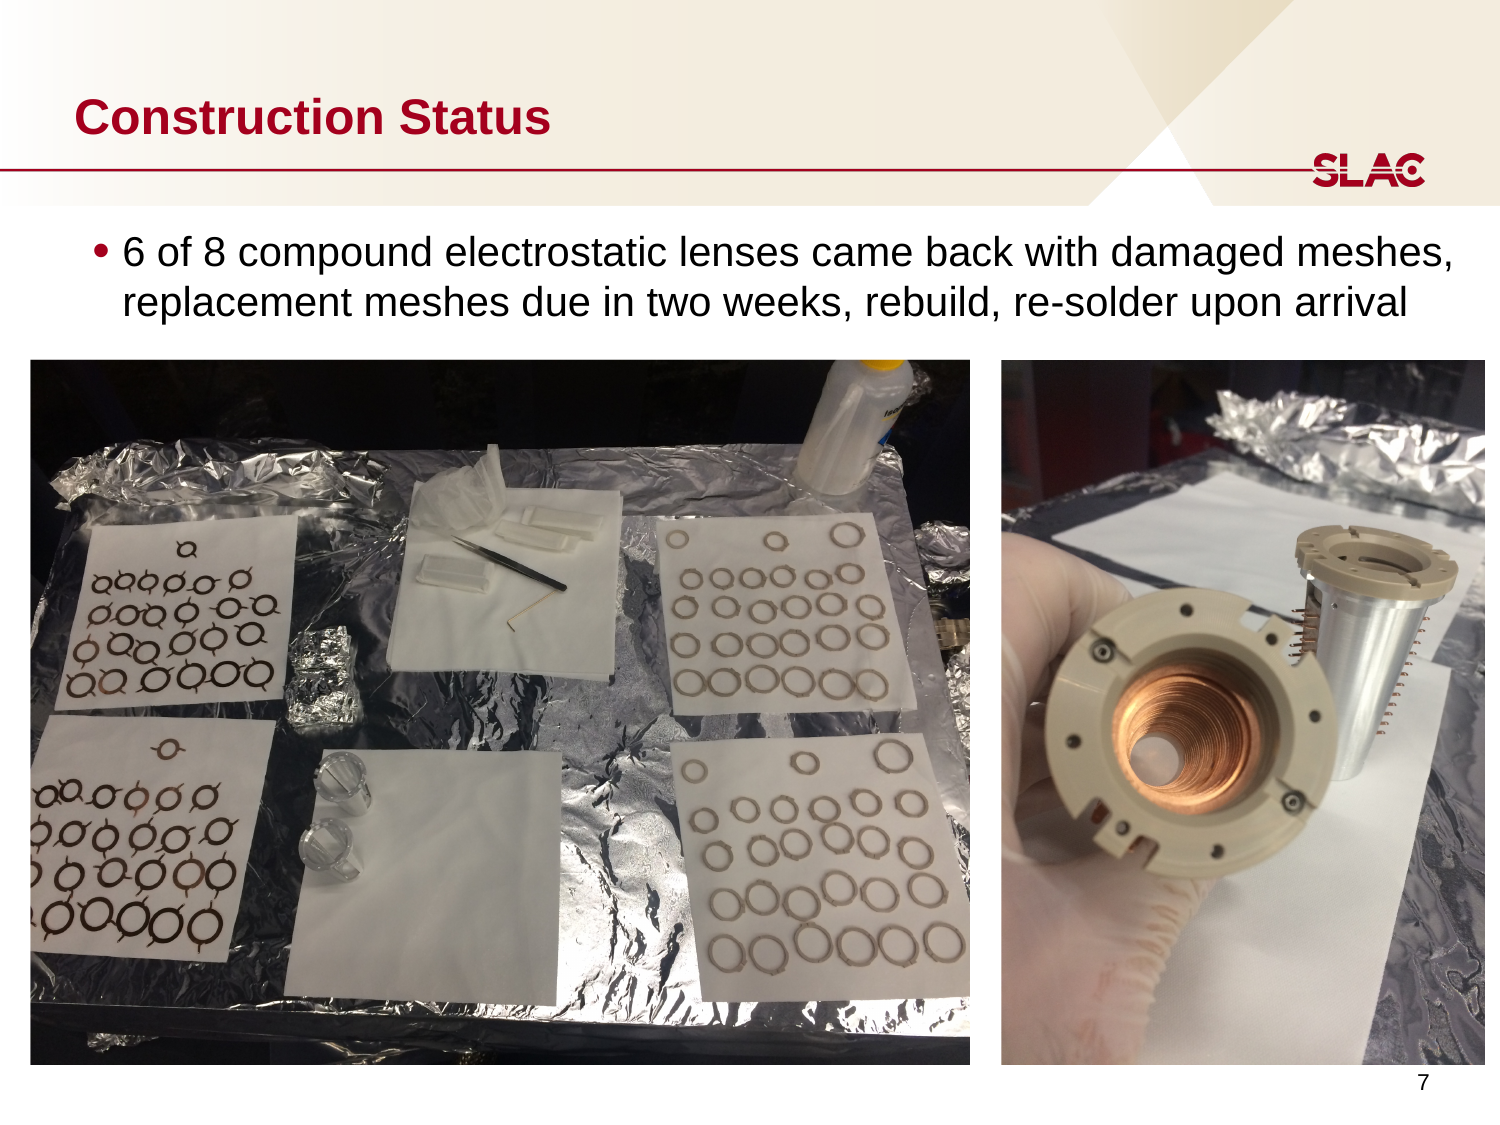

# Construction Status
6 of 8 compound electrostatic lenses came back with damaged meshes, replacement meshes due in two weeks, rebuild, re-solder upon arrival